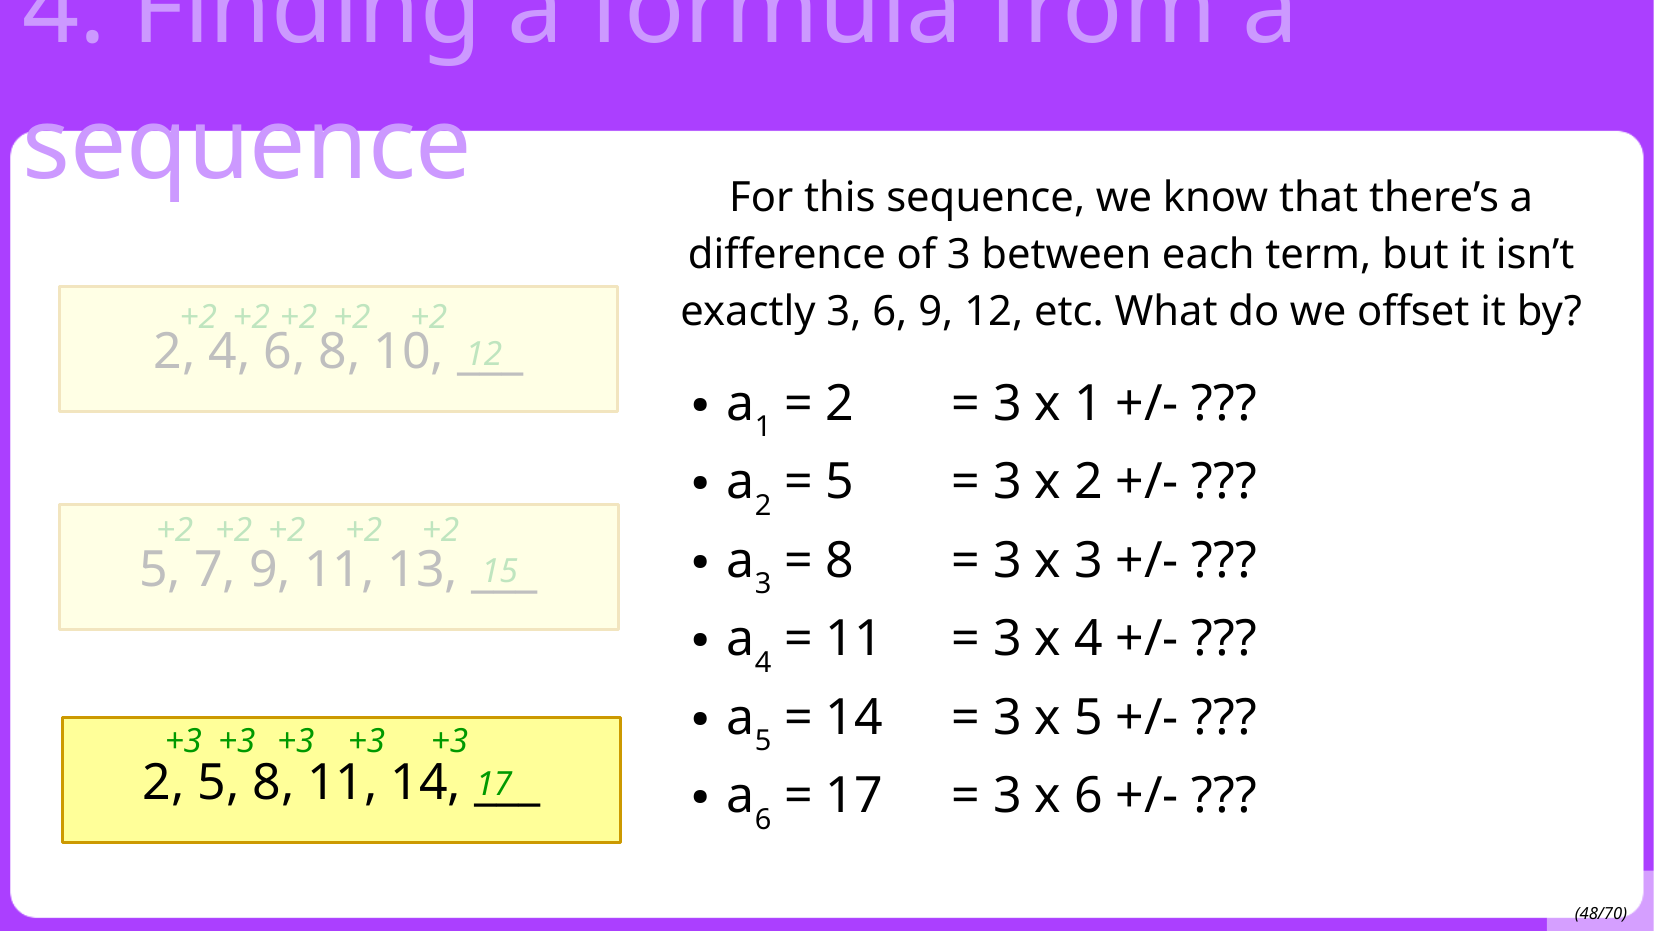

# 4. Finding a formula from a sequence
For this sequence, we know that there’s a difference of 3 between each term, but it isn’t exactly 3, 6, 9, 12, etc. What do we offset it by?
+2
+2
+2
+2
+2
2, 4, 6, 8, 10, ___
12
a1 = 2 		= 3 x 1 +/- ???
a2 = 5 		= 3 x 2 +/- ???
a3 = 8 		= 3 x 3 +/- ???
a4 = 11 	= 3 x 4 +/- ???
a5 = 14 	= 3 x 5 +/- ???
a6 = 17 	= 3 x 6 +/- ???
+2
+2
+2
+2
+2
5, 7, 9, 11, 13, ___
15
+3
+3
+3
+3
+3
2, 5, 8, 11, 14, ___
17